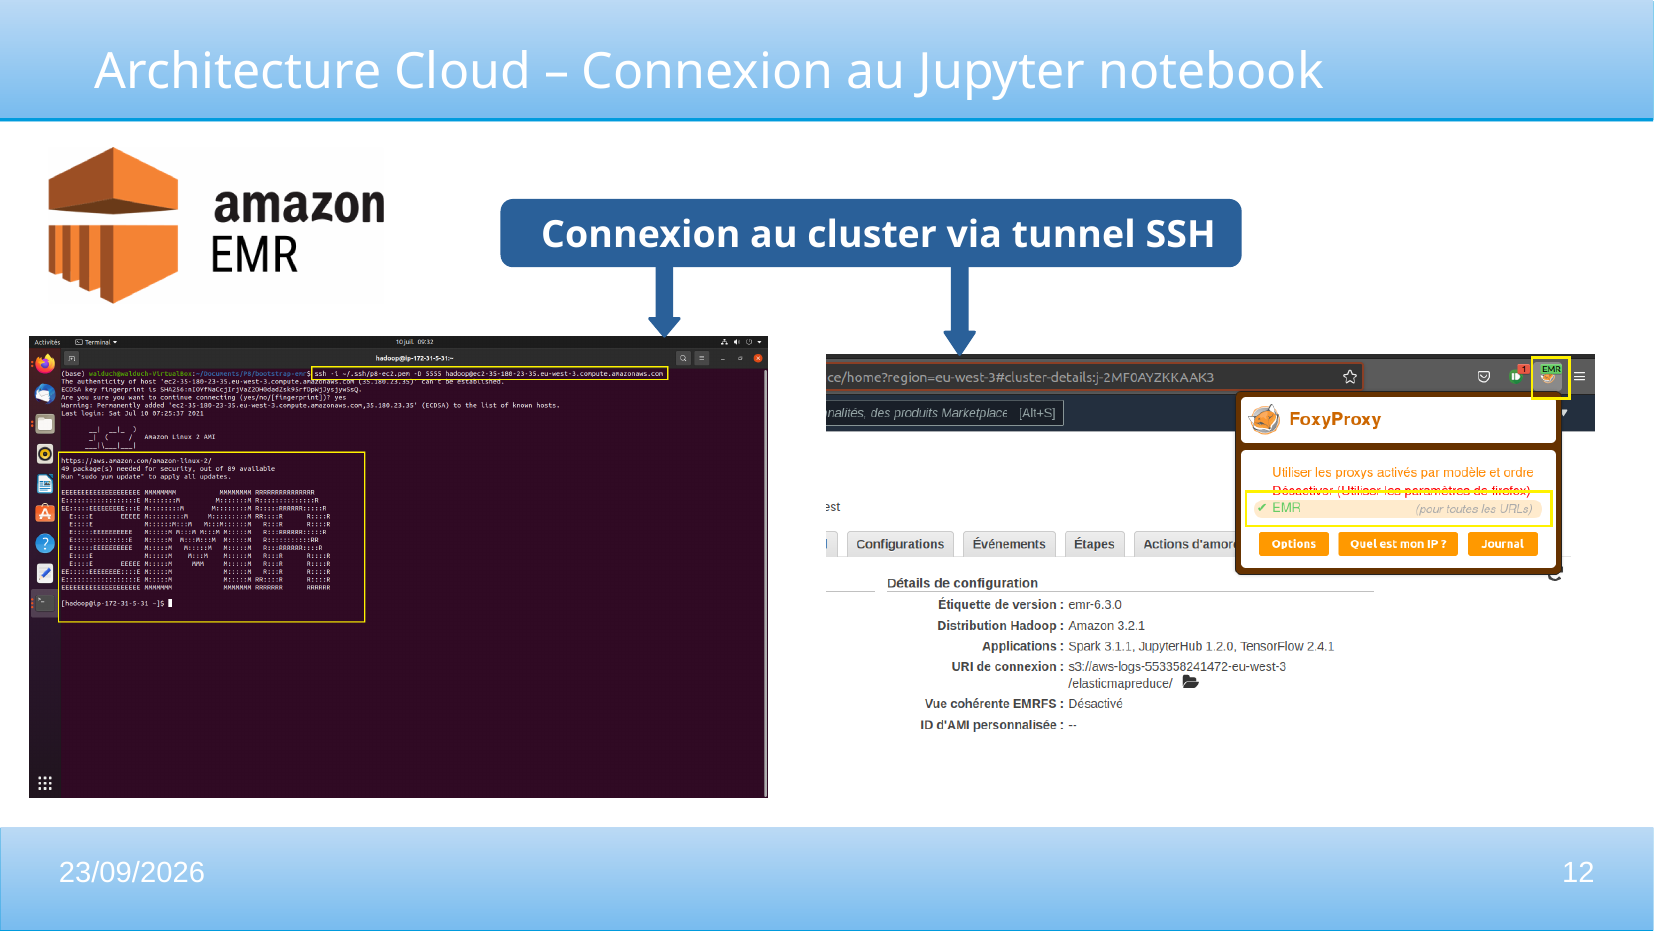

# Architecture Cloud – Connexion au Jupyter notebook
Connexion au cluster via tunnel SSH
12